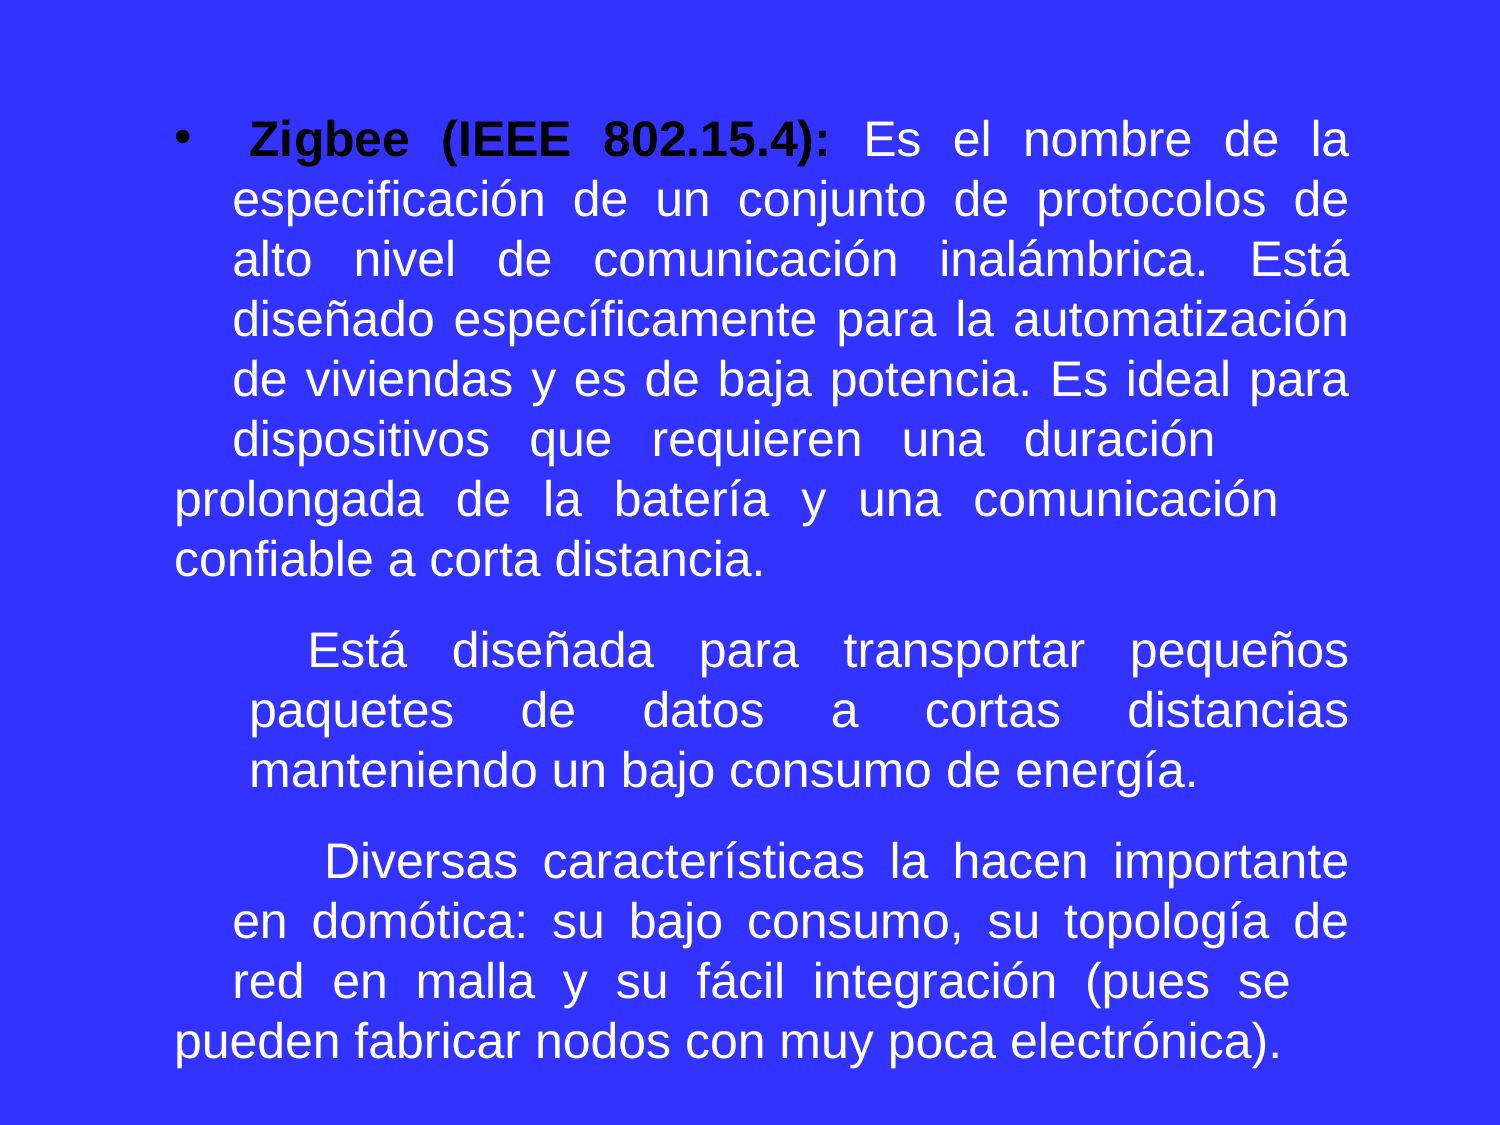

Zigbee (IEEE 802.15.4): Es el nombre de la 	especificación de un conjunto de protocolos de 	alto nivel de comunicación inalámbrica. Está 	diseñado específicamente para la automatización 	de viviendas y es de baja potencia. Es ideal para 	dispositivos que requieren una duración 	prolongada de la batería y una comunicación 	confiable a corta distancia.
	Está diseñada para transportar pequeños paquetes de datos a cortas distancias manteniendo un bajo consumo de energía.
		Diversas características la hacen importante 	en domótica: su bajo consumo, su topología de 	red en malla y su fácil integración (pues se 	pueden fabricar nodos con muy poca electrónica).